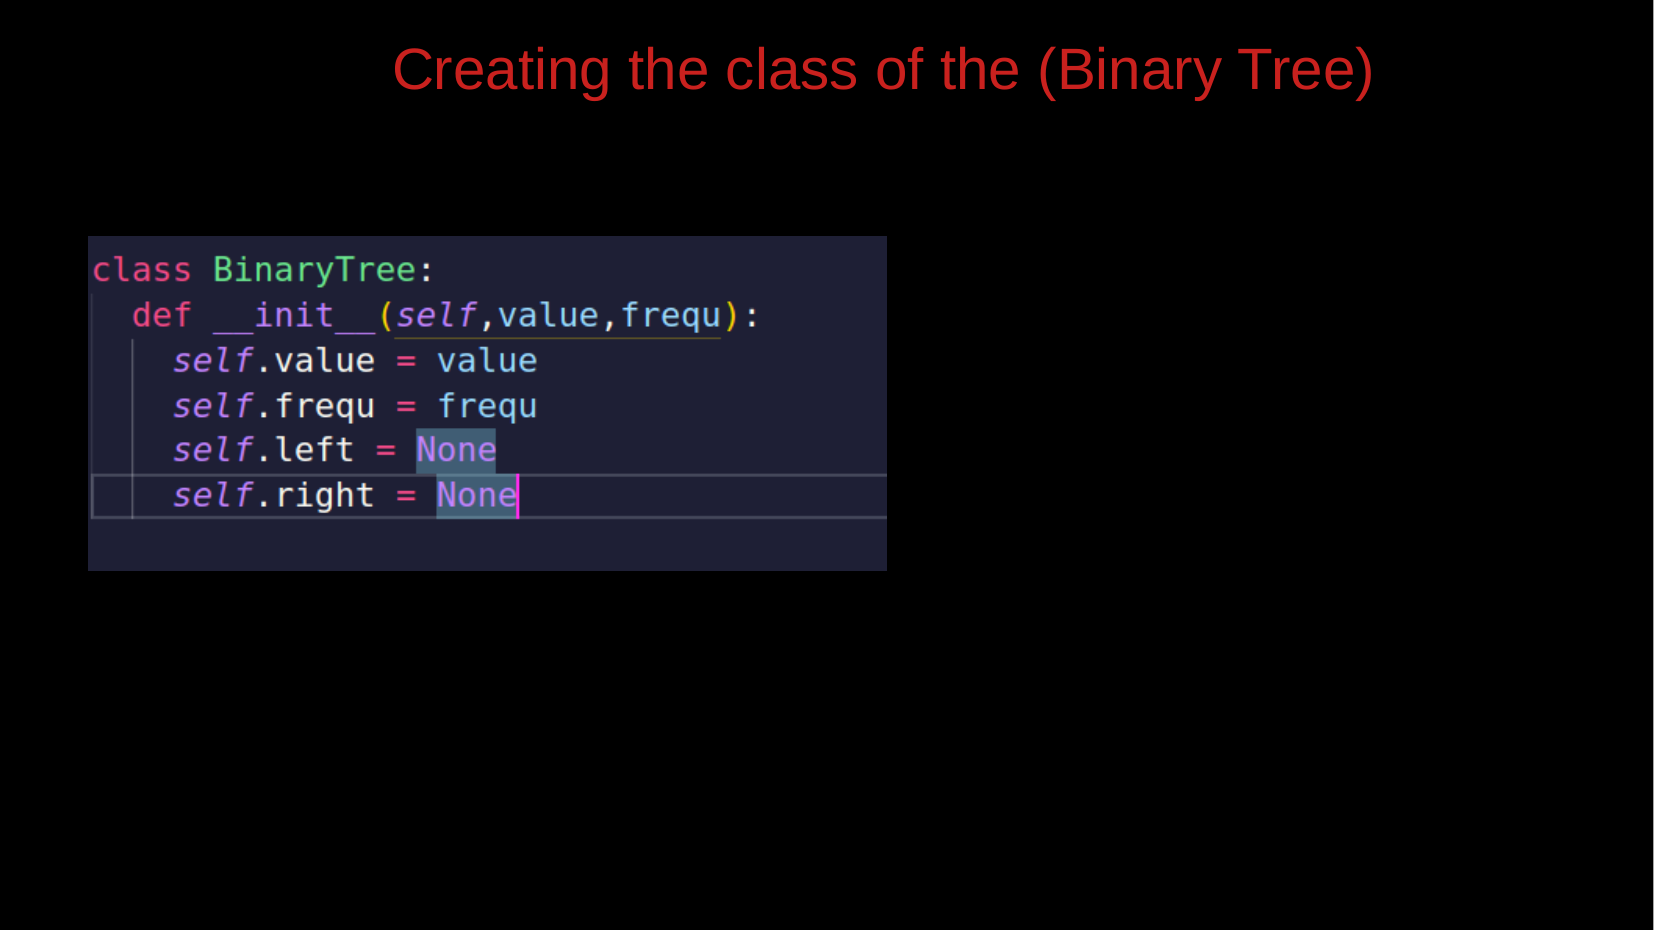

Creating the class of the (Binary Tree)